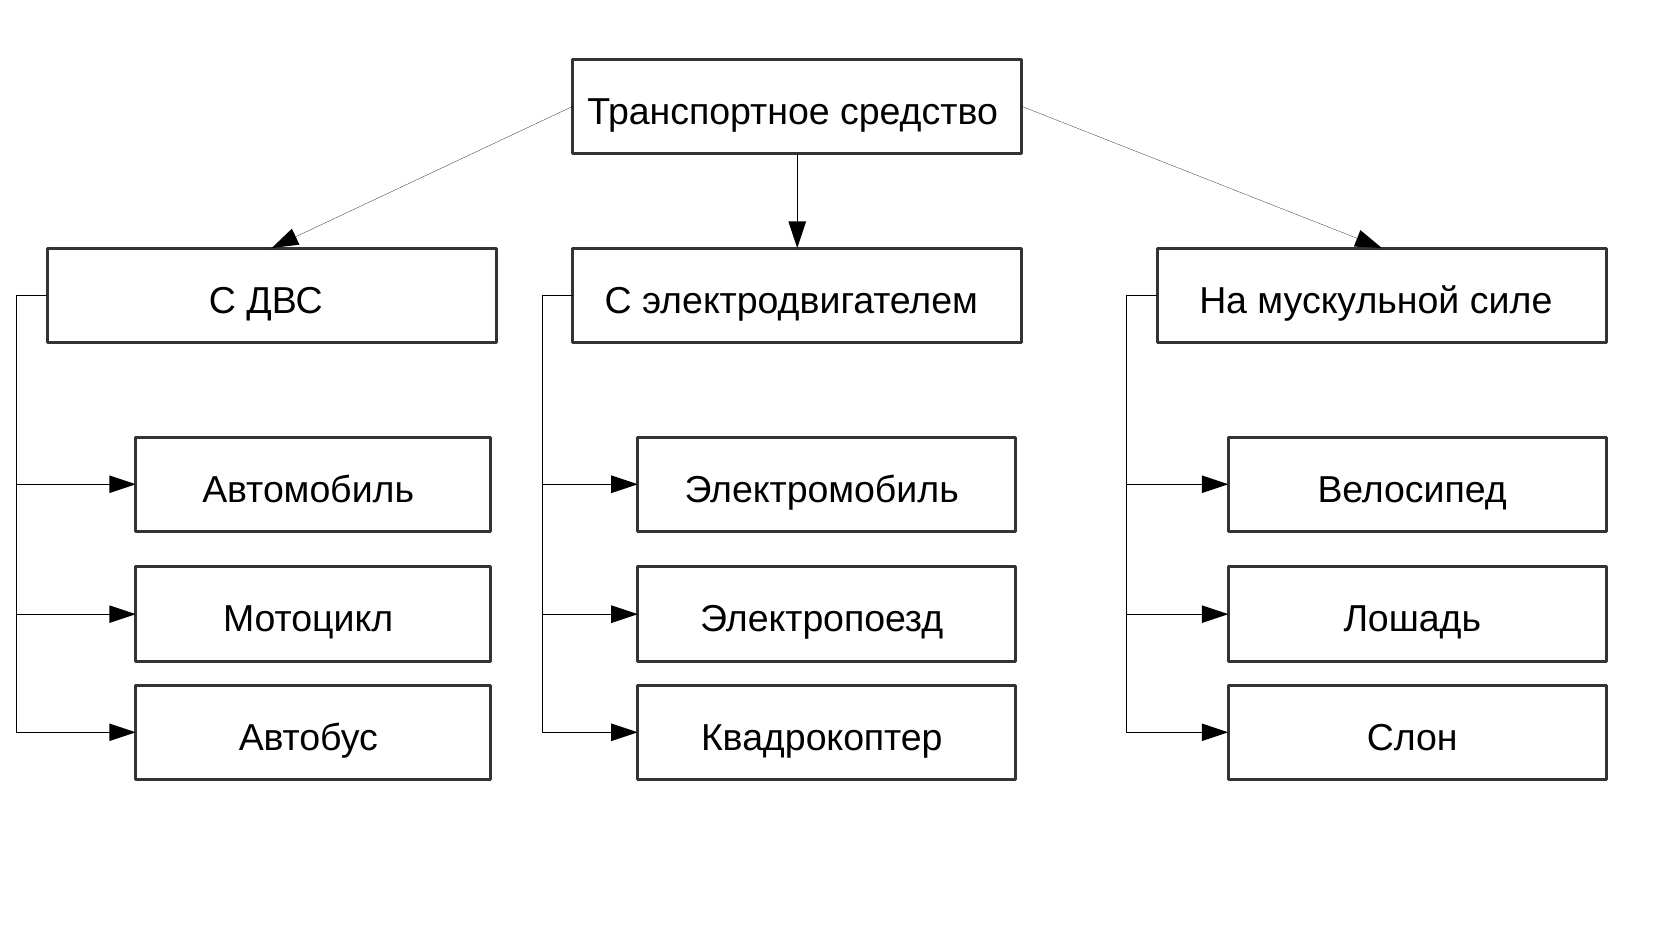

Транспортное средство
С ДВС
С электродвигателем
На мускульной силе
Автомобиль
Электромобиль
Велосипед
Мотоцикл
Электропоезд
Лошадь
Автобус
Квадрокоптер
Слон